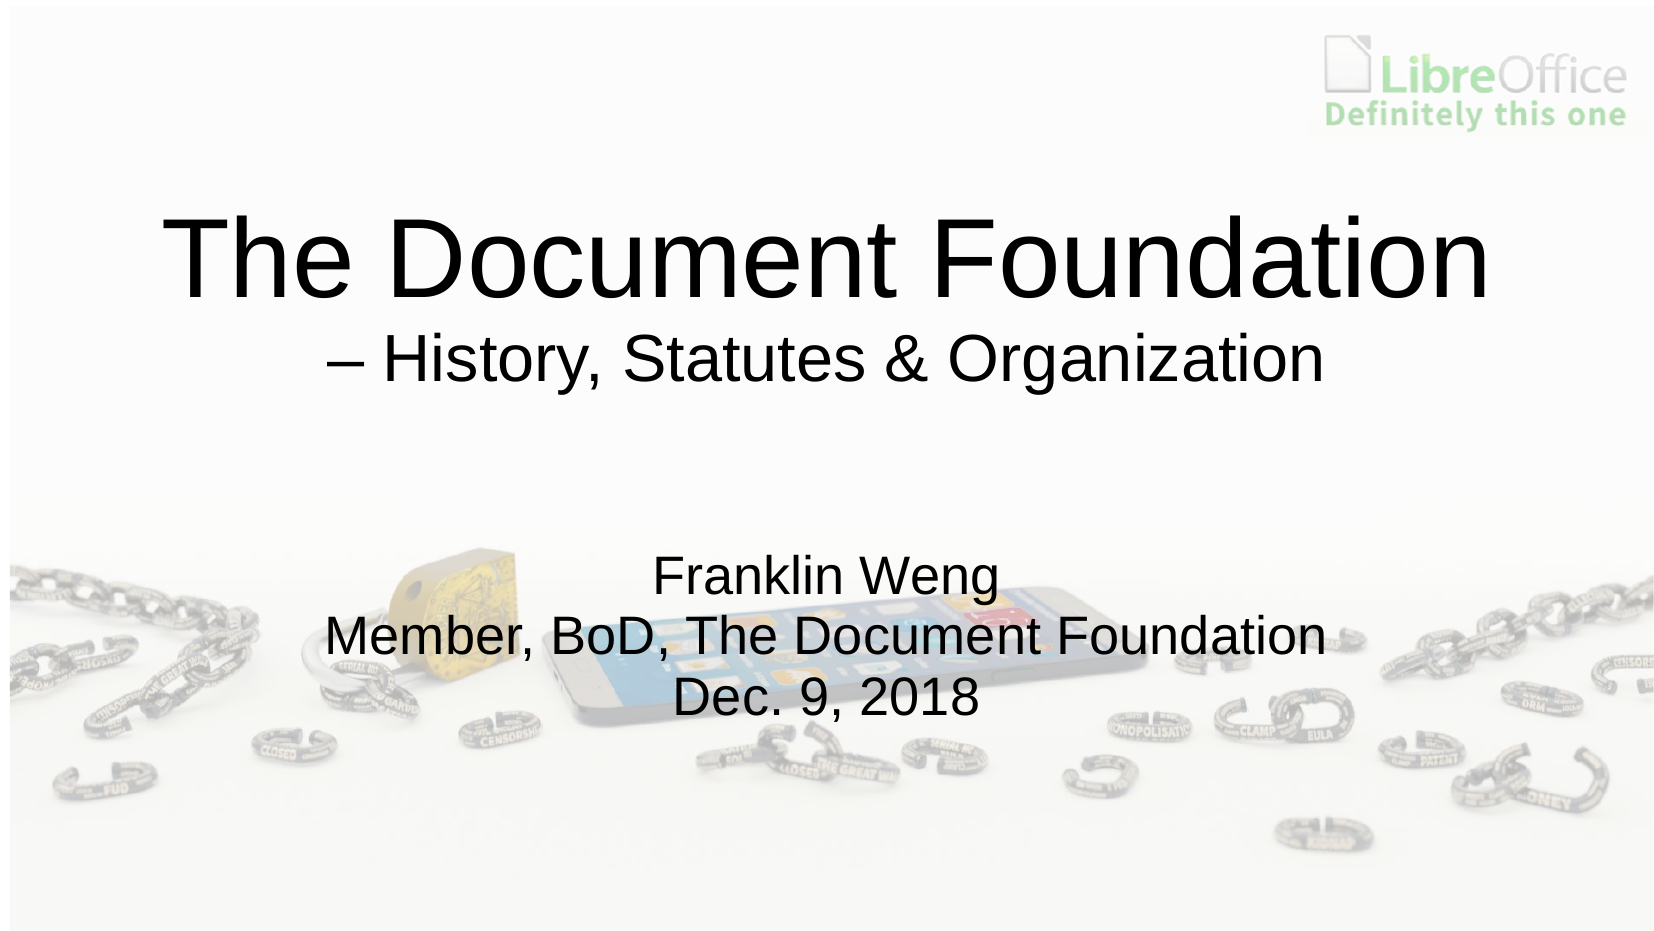

# The Document Foundation
– History, Statutes & Organization
Franklin Weng
Member, BoD, The Document Foundation
Dec. 9, 2018